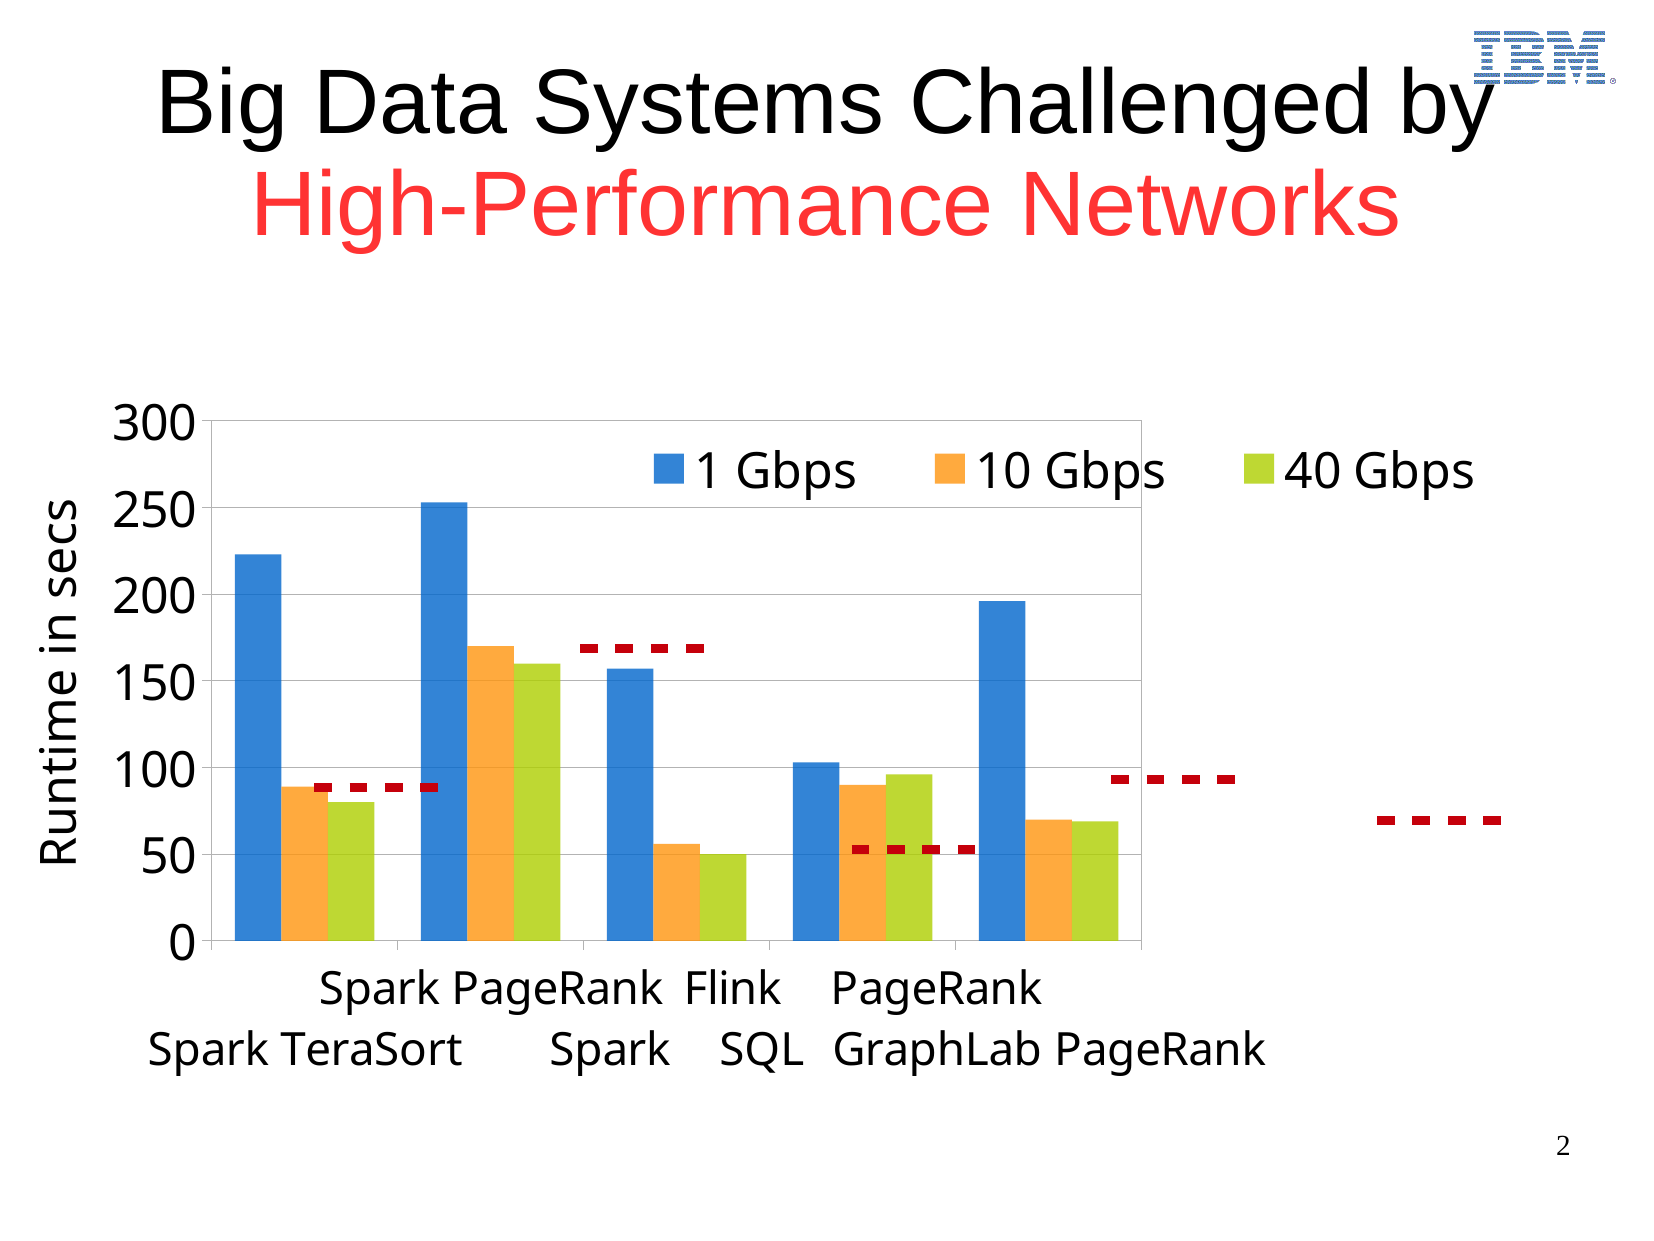

# Big Data Systems Challenged by High-Performance Networks
### Chart
| Category | 1 Gbps | 10 Gbps | 40 Gbps |
|---|---|---|---|
| Spark TeraSort | 223.0 | 89.0 | 80.0 |
| Spark PageRank | 253.0 | 170.0 | 160.0 |
| Spark SQL | 157.0 | 56.0 | 50.0 |
| Flink PageRank | 103.0 | 90.0 | 96.0 |
| GraphLab PageRank | 196.0 | 70.0 | 69.0 |Runtime in secs
2